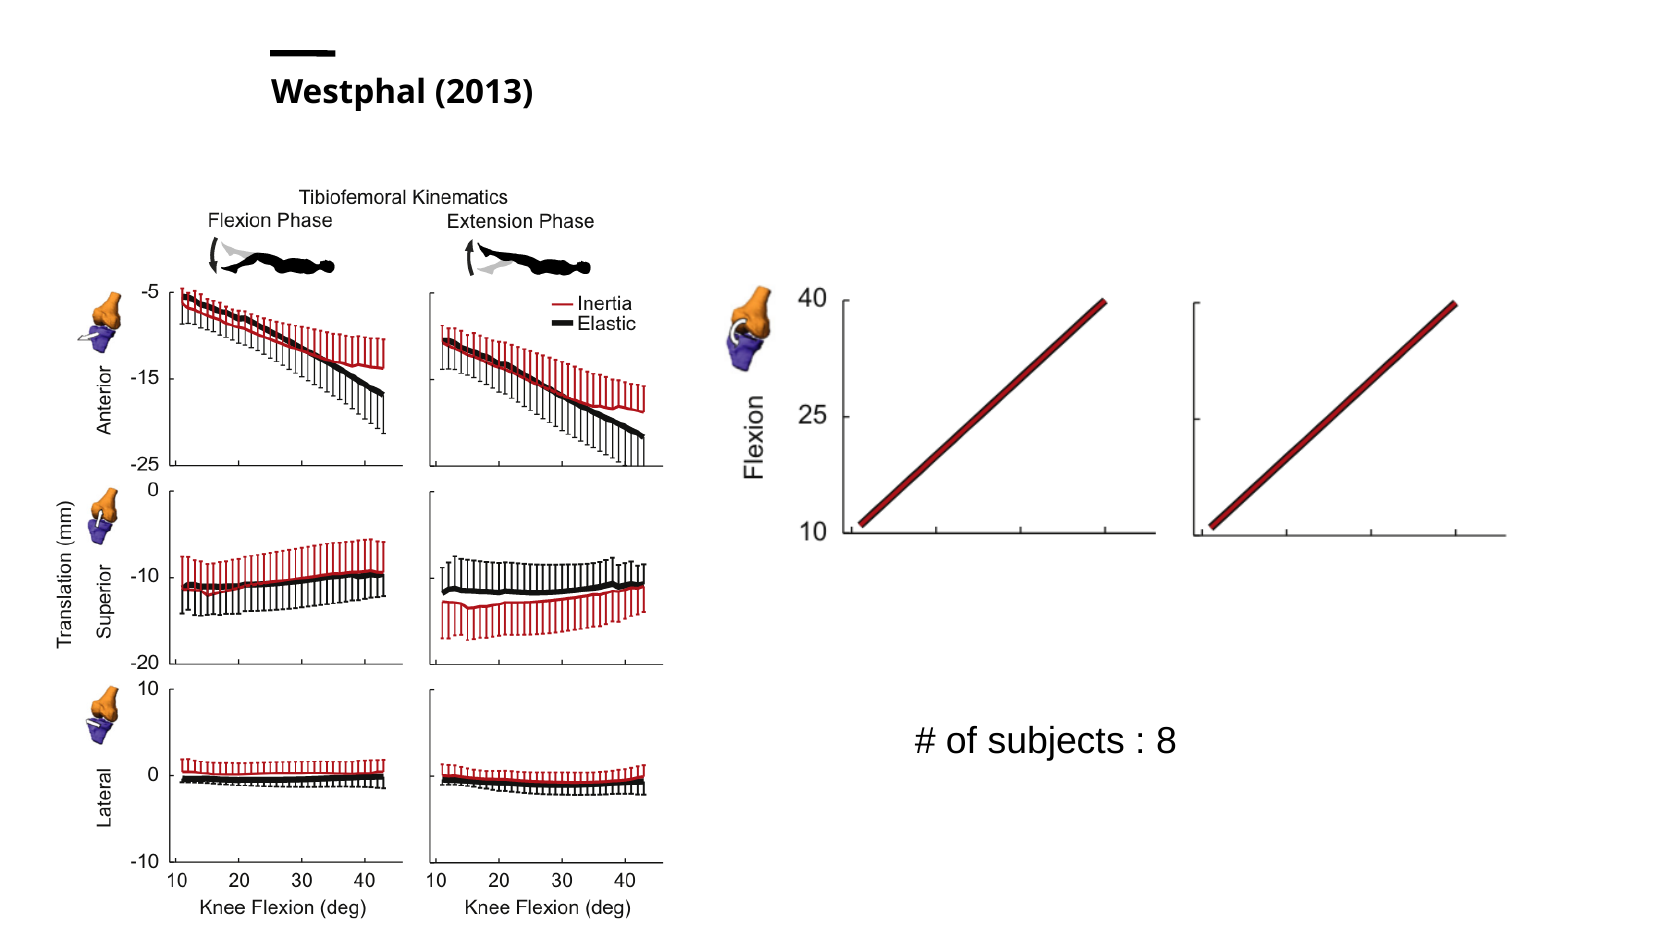

Westphal (2013)
# of subjects : 8